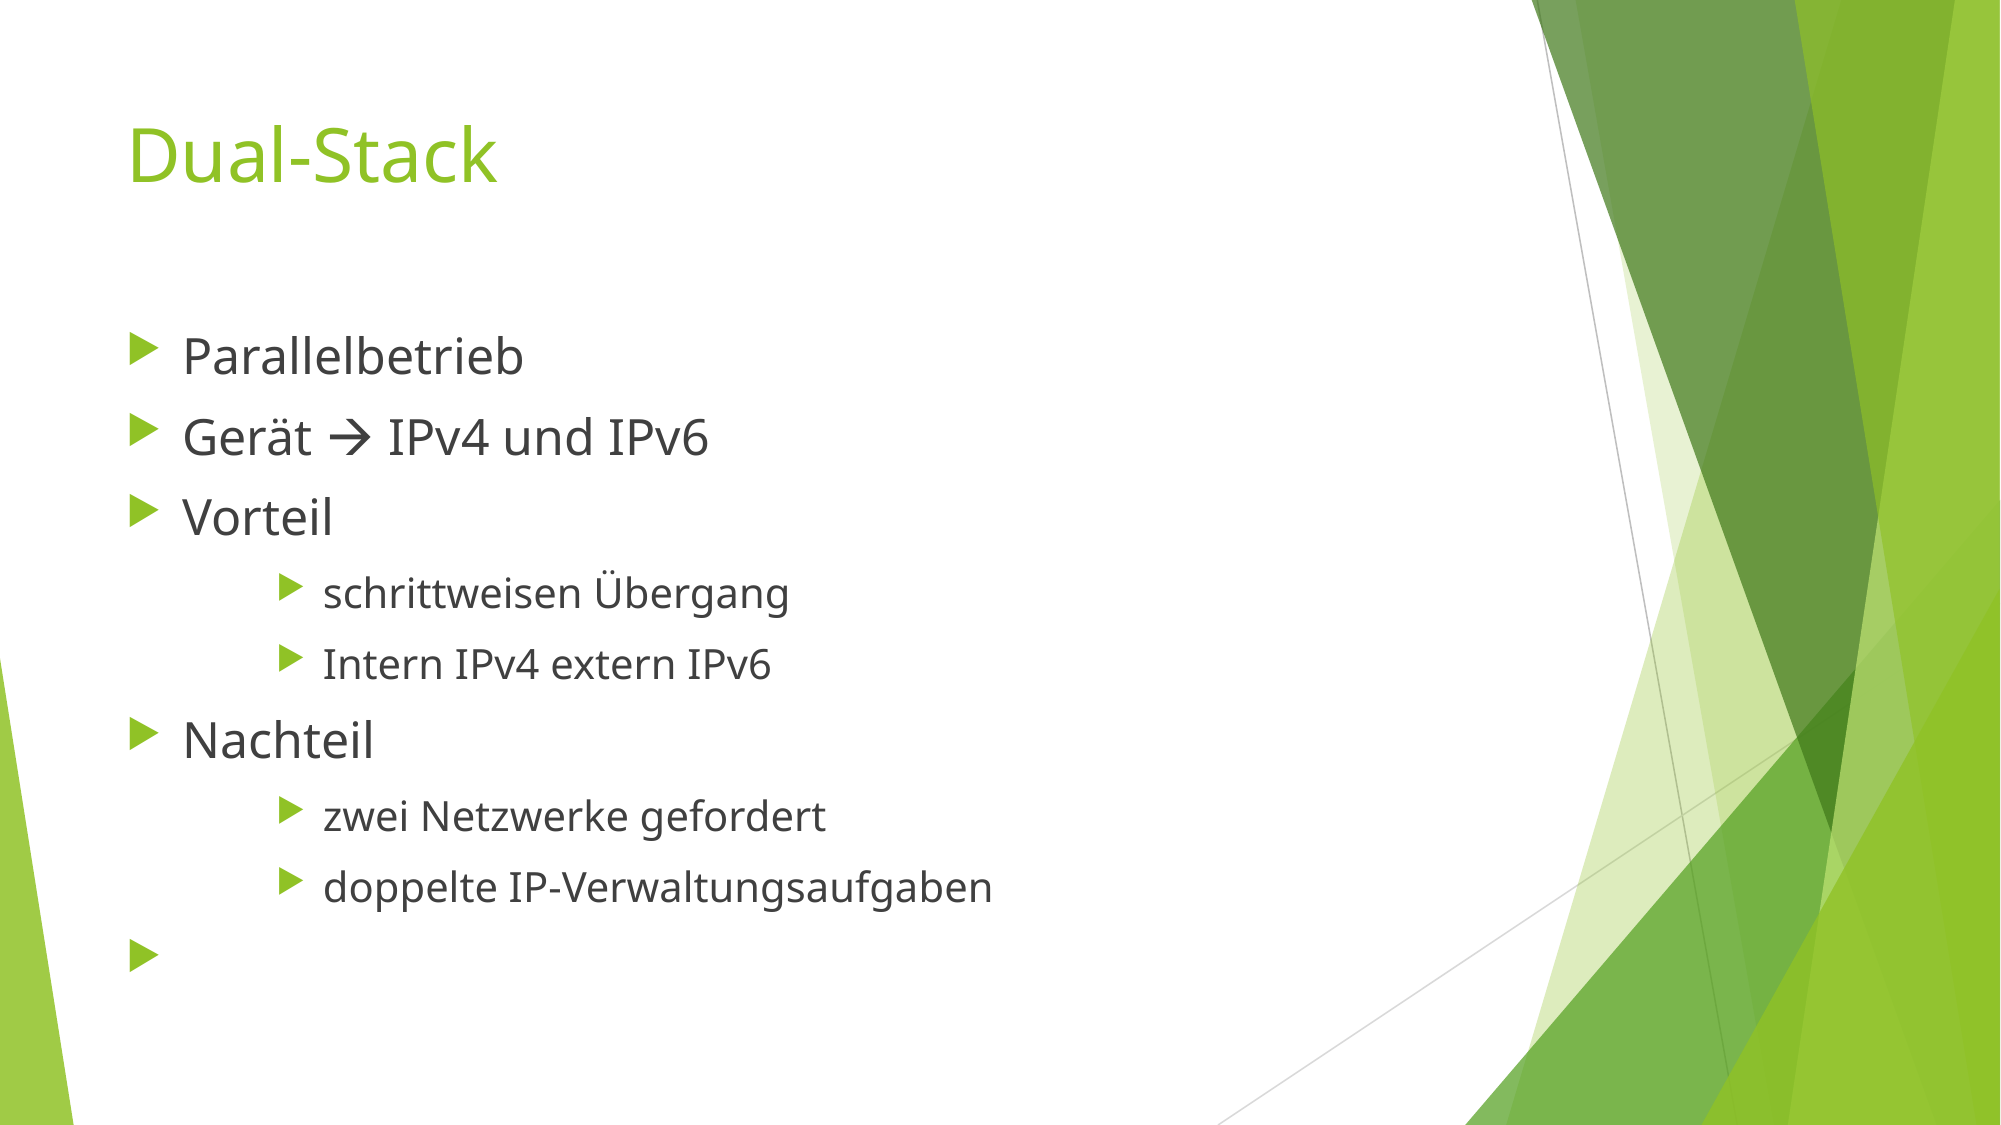

# Dual-Stack
Parallelbetrieb
Gerät  IPv4 und IPv6
Vorteil
schrittweisen Übergang
Intern IPv4 extern IPv6
Nachteil
zwei Netzwerke gefordert
doppelte IP-Verwaltungsaufgaben